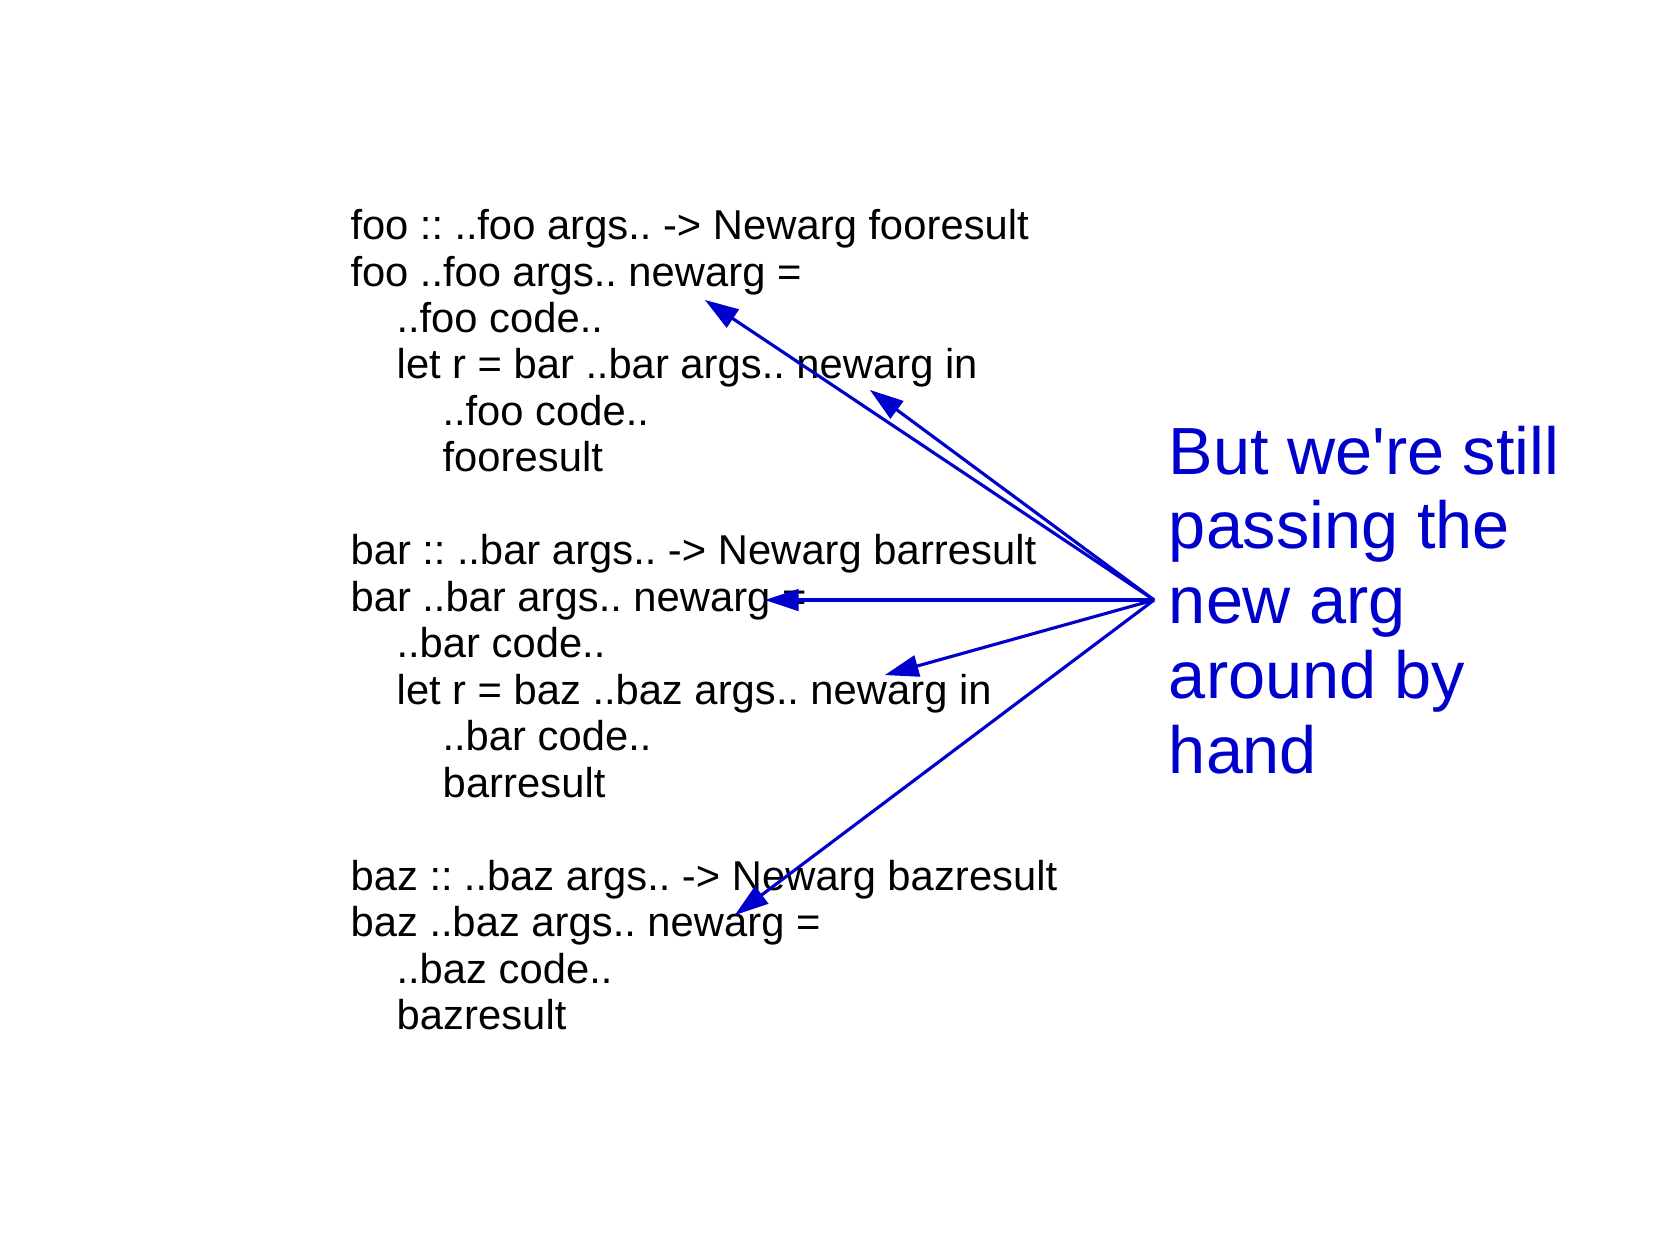

# foo :: ..foo args.. -> Newarg fooresult
 foo ..foo args.. newarg =
 ..foo code..
 let r = bar ..bar args.. newarg in
 ..foo code..
 fooresult
 bar :: ..bar args.. -> Newarg barresult
 bar ..bar args.. newarg =
 ..bar code..
 let r = baz ..baz args.. newarg in
 ..bar code..
 barresult
 baz :: ..baz args.. -> Newarg bazresult
 baz ..baz args.. newarg =
 ..baz code..
 bazresult
But we're still
passing the
new arg
around by
hand